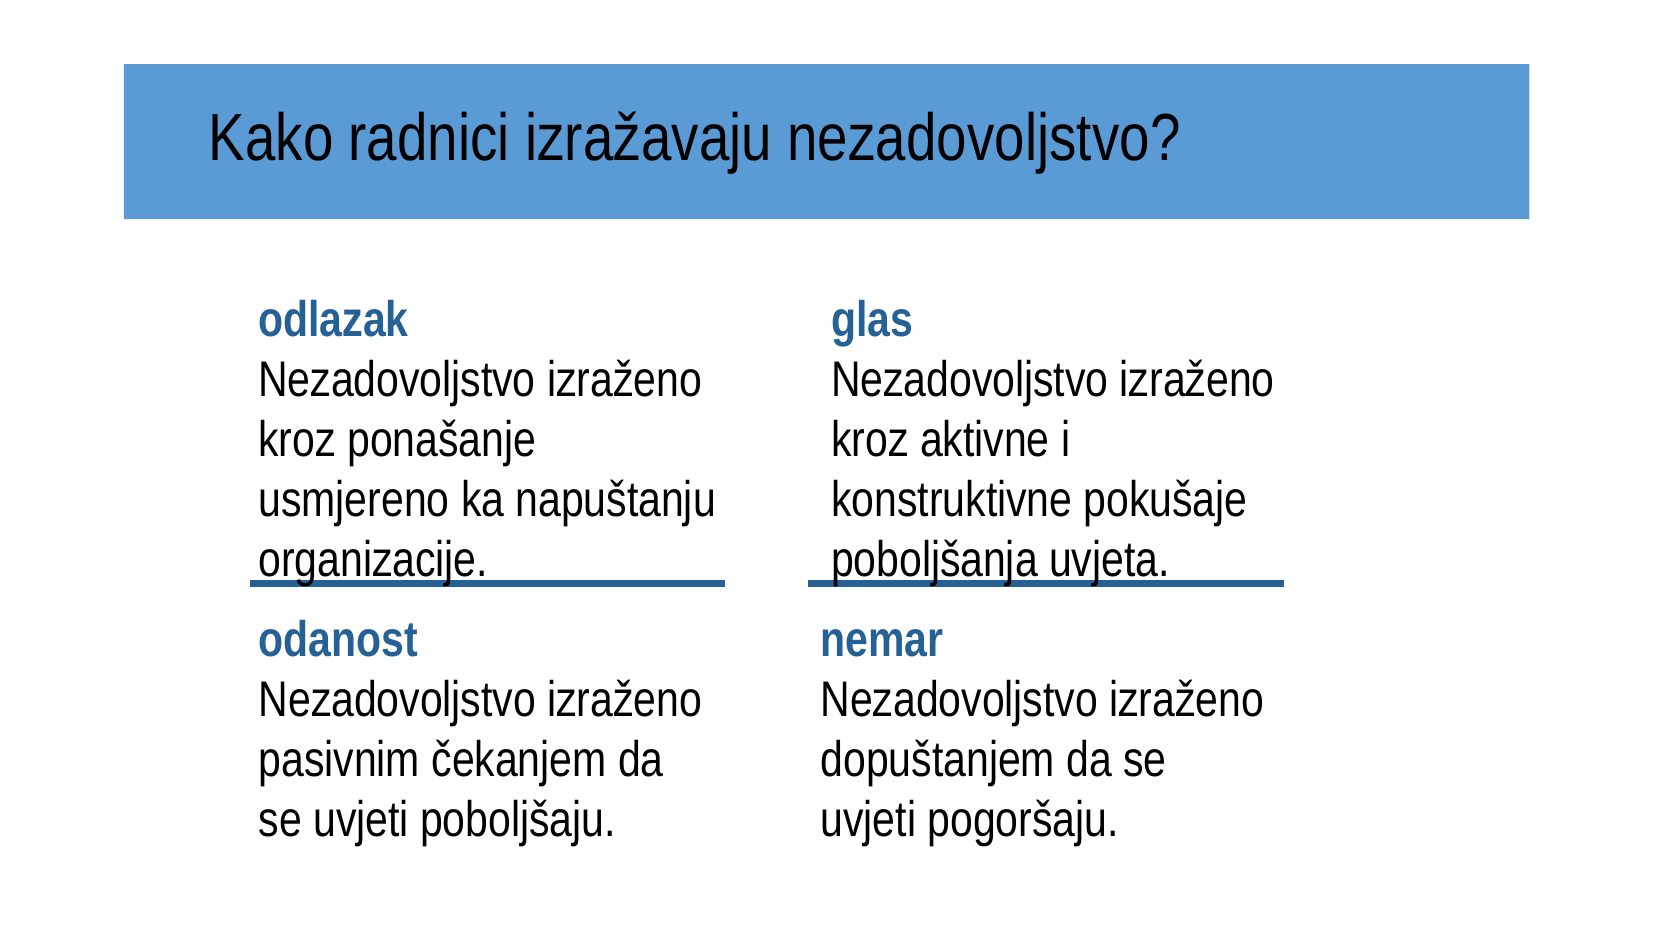

# Kako radnici izražavaju nezadovoljstvo?
odlazak
Nezadovoljstvo izraženo kroz ponašanje usmjereno ka napuštanju organizacije.
glas
Nezadovoljstvo izraženo kroz aktivne i konstruktivne pokušaje poboljšanja uvjeta.
odanost
Nezadovoljstvo izraženo pasivnim čekanjem da se uvjeti poboljšaju.
nemar
Nezadovoljstvo izraženo dopuštanjem da se uvjeti pogoršaju.